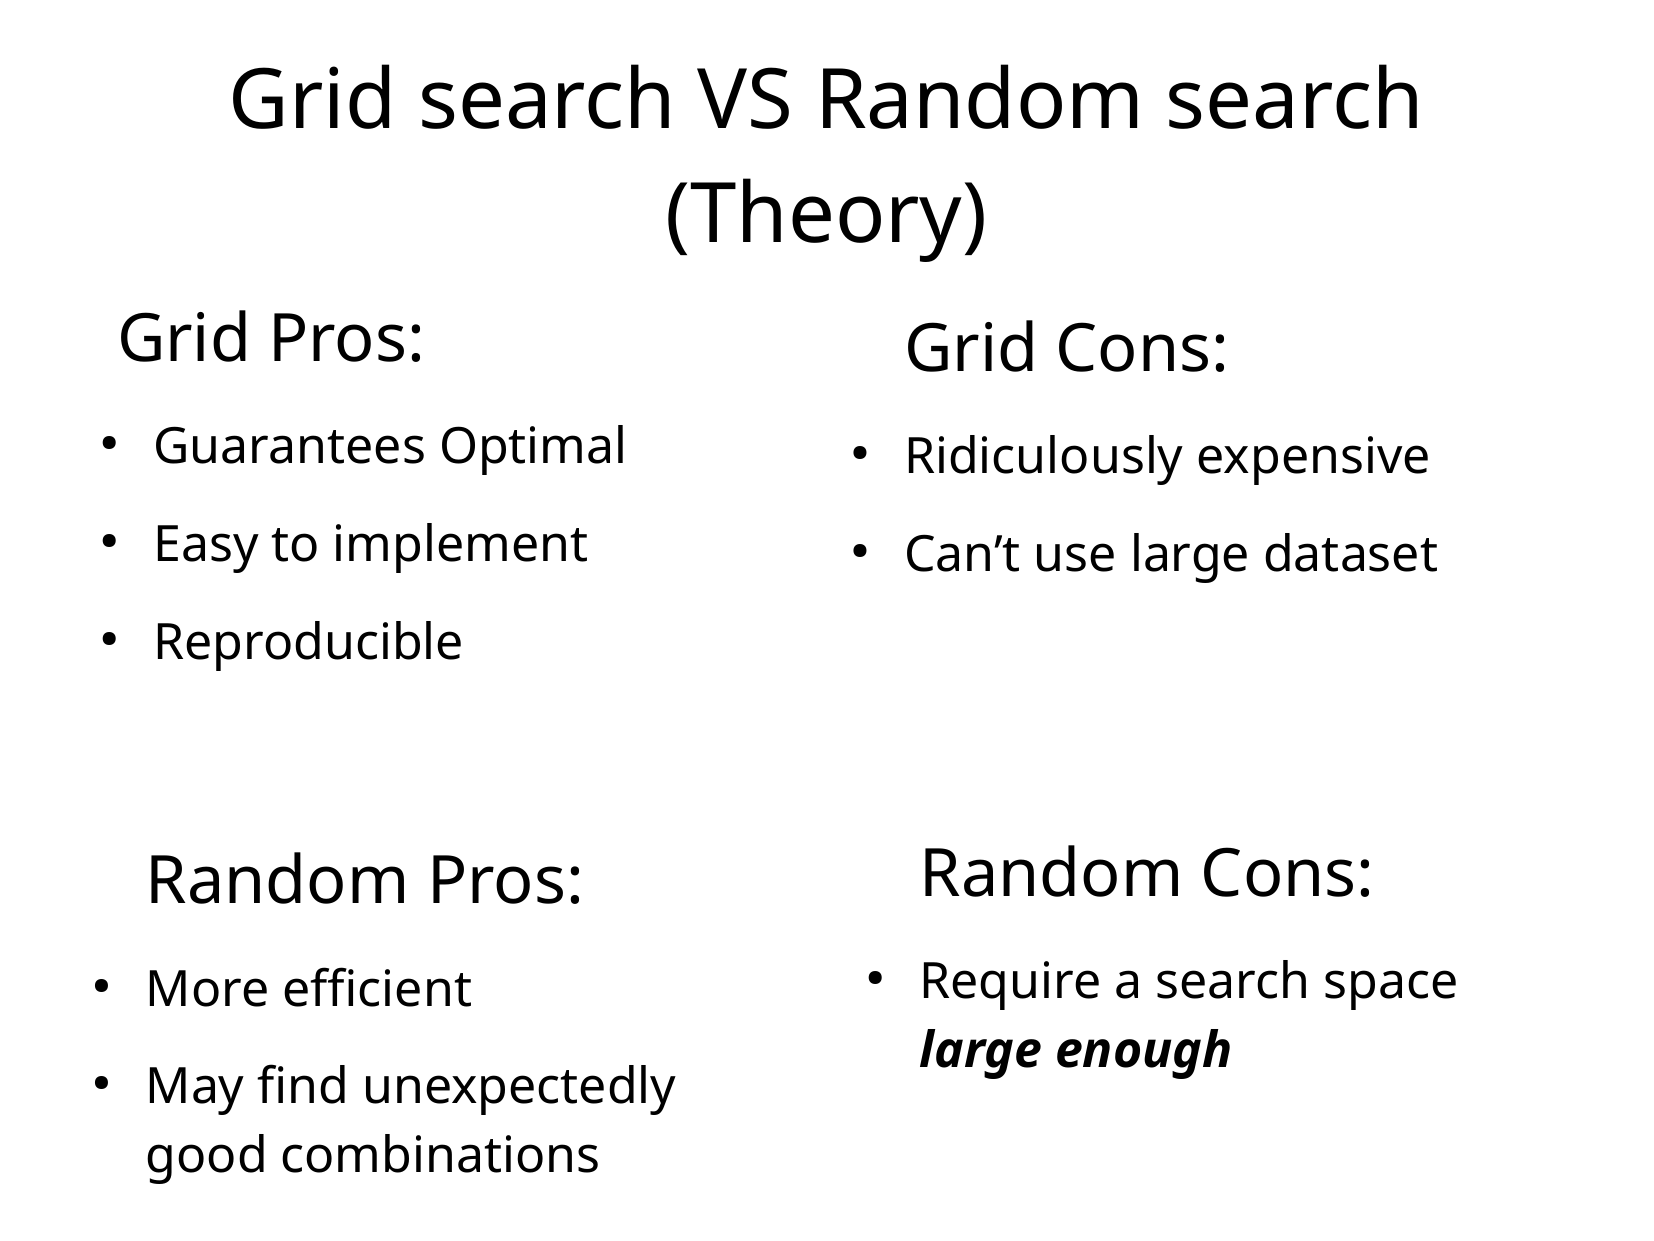

# Grid search VS Random search (Theory)
 Grid Pros:
Guarantees Optimal
Easy to implement
Reproducible
Grid Cons:
Ridiculously expensive
Can’t use large dataset
Random Cons:
Require a search space large enough
Random Pros:
More efficient
May find unexpectedly good combinations